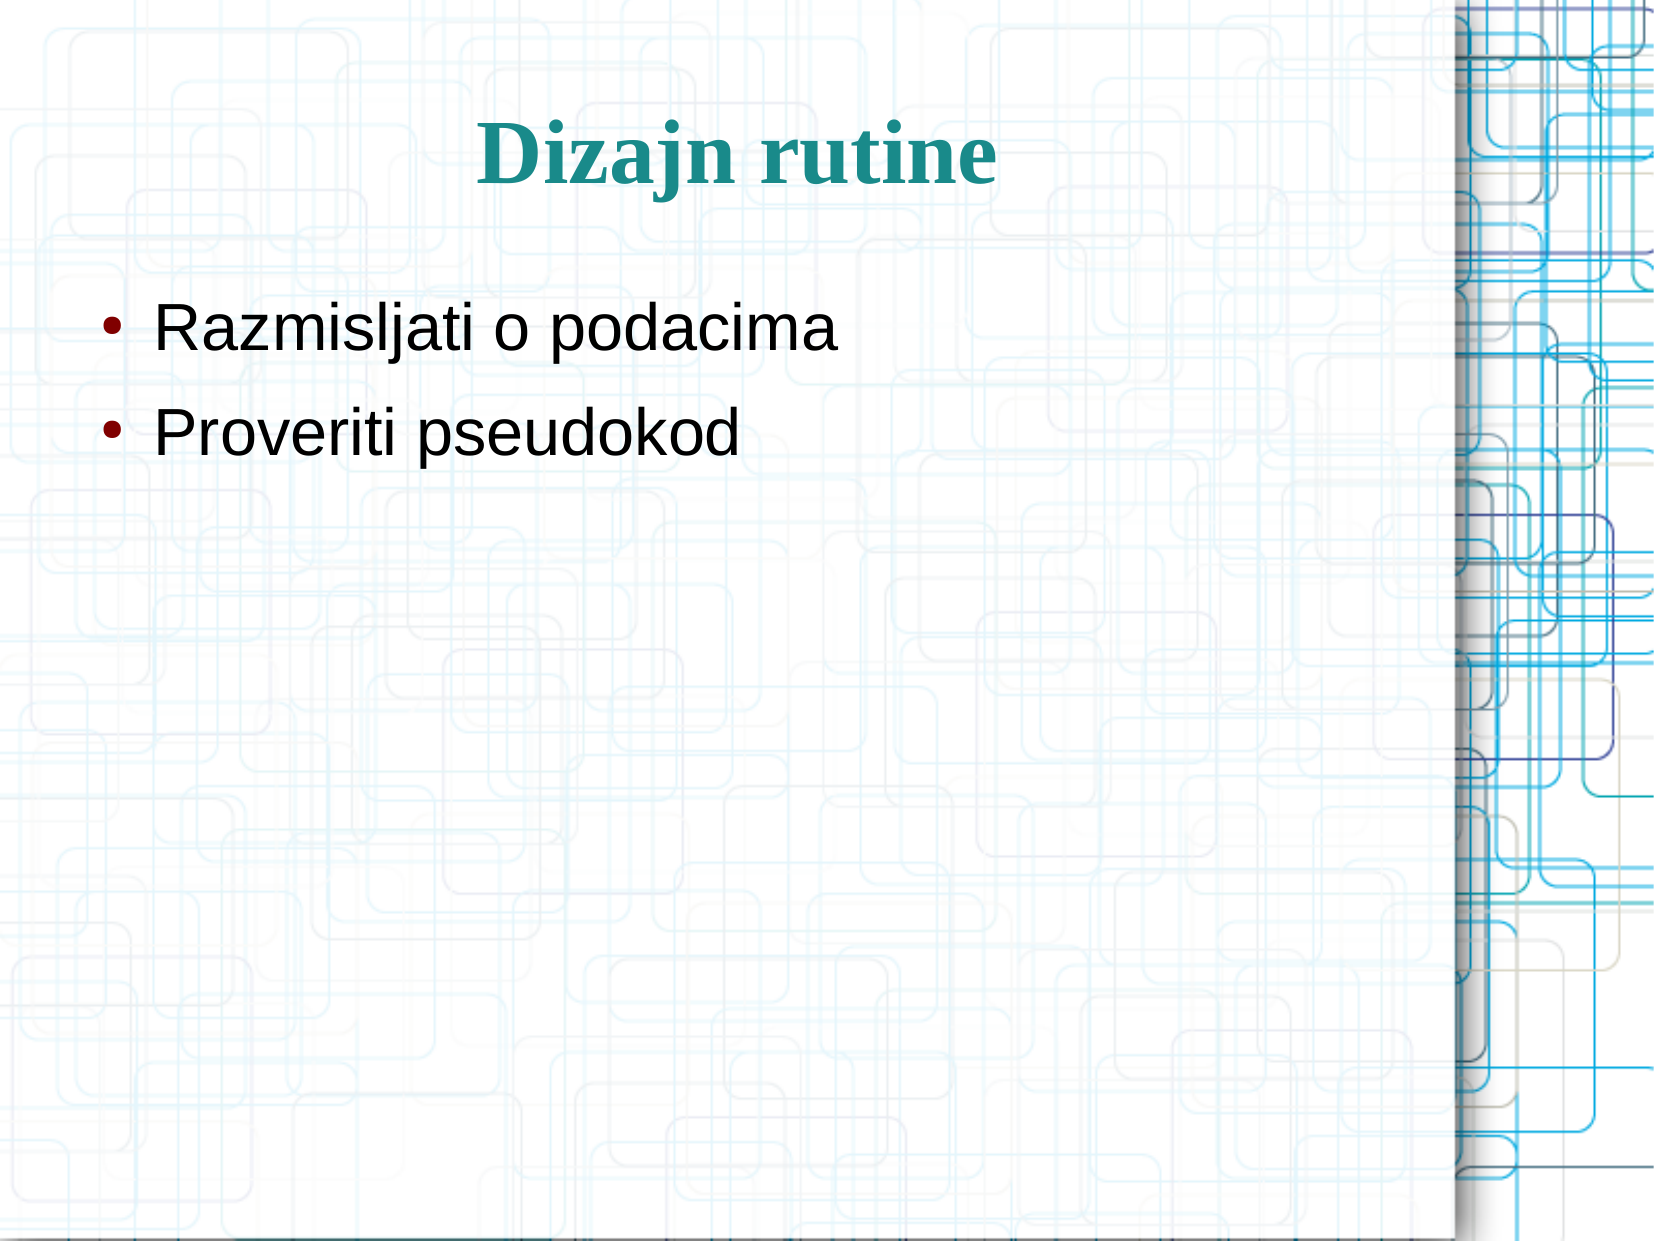

# Dizajn rutine
Razmisljati o podacima
Proveriti pseudokod